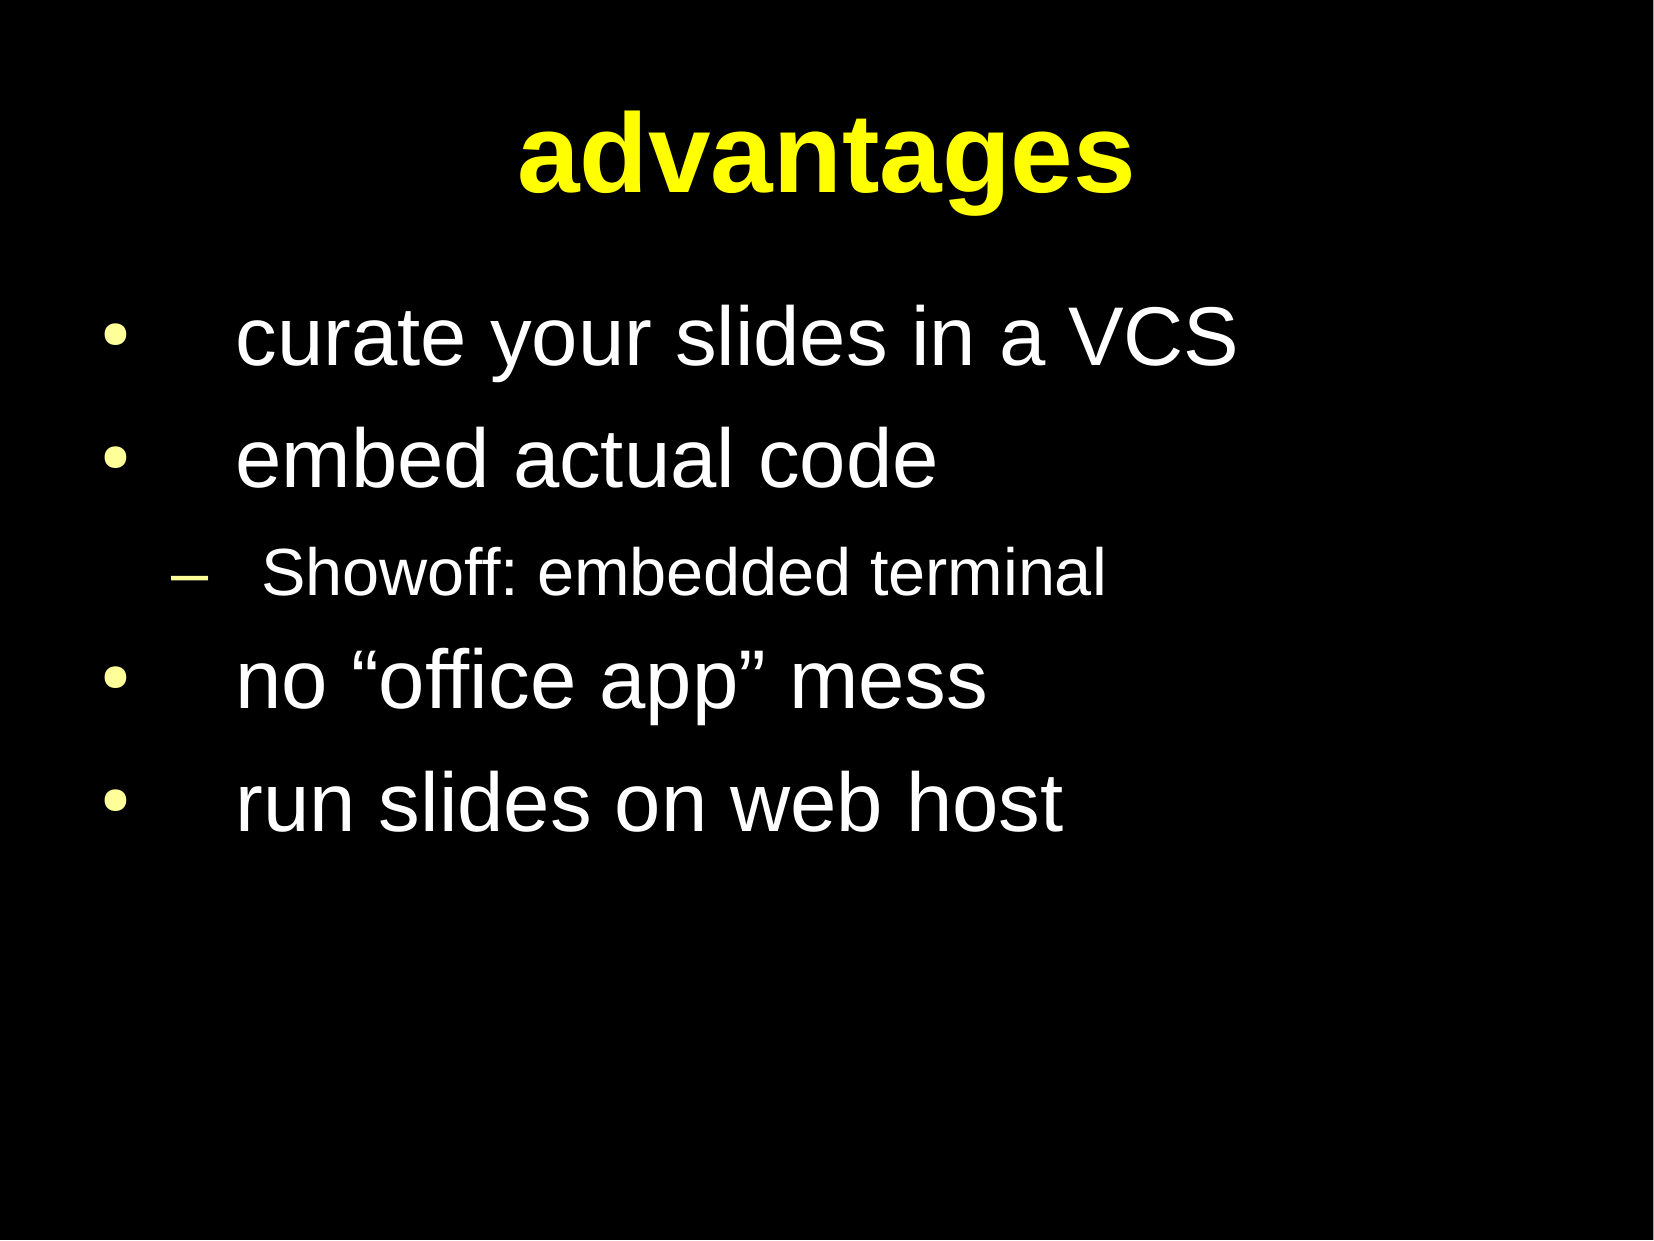

# advantages
curate your slides in a VCS
embed actual code
Showoff: embedded terminal
no “office app” mess
run slides on web host